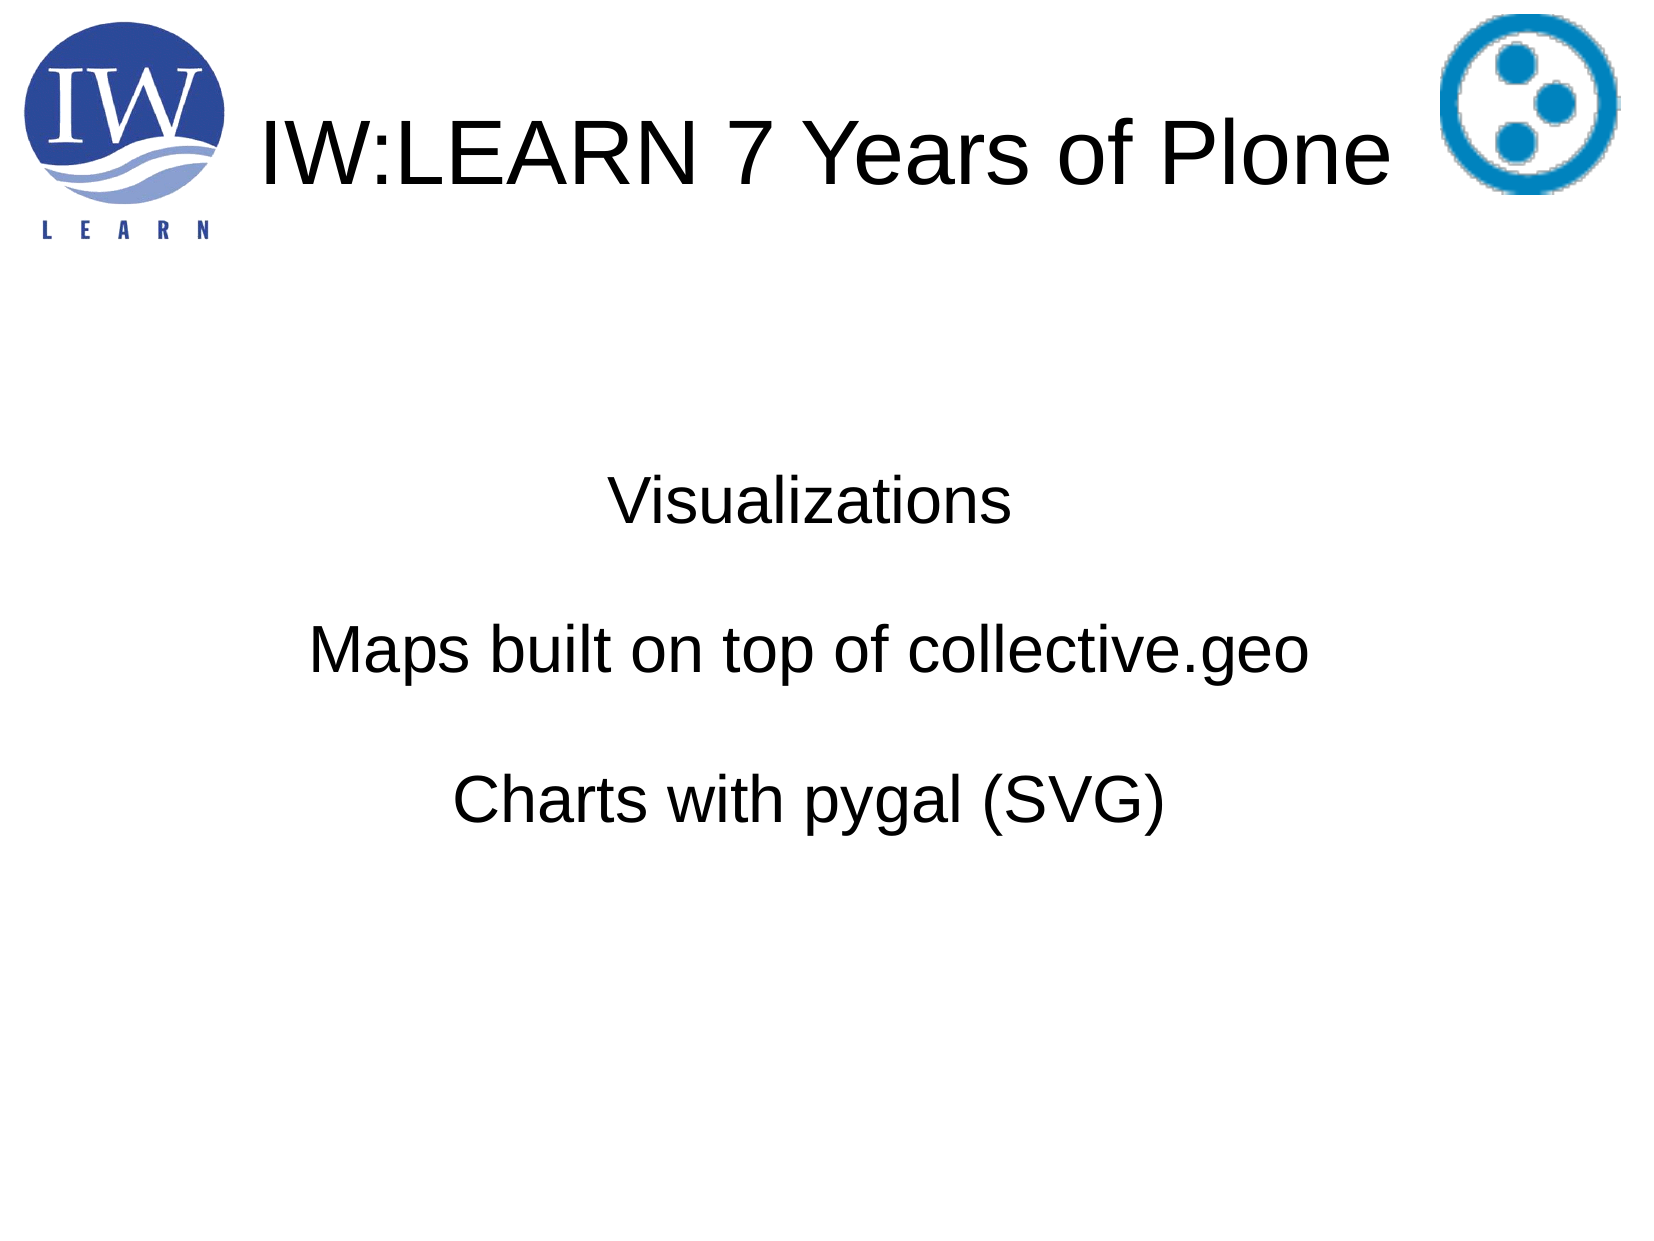

# IW:LEARN 7 Years of Plone
Visualizations
Maps built on top of collective.geo
Charts with pygal (SVG)